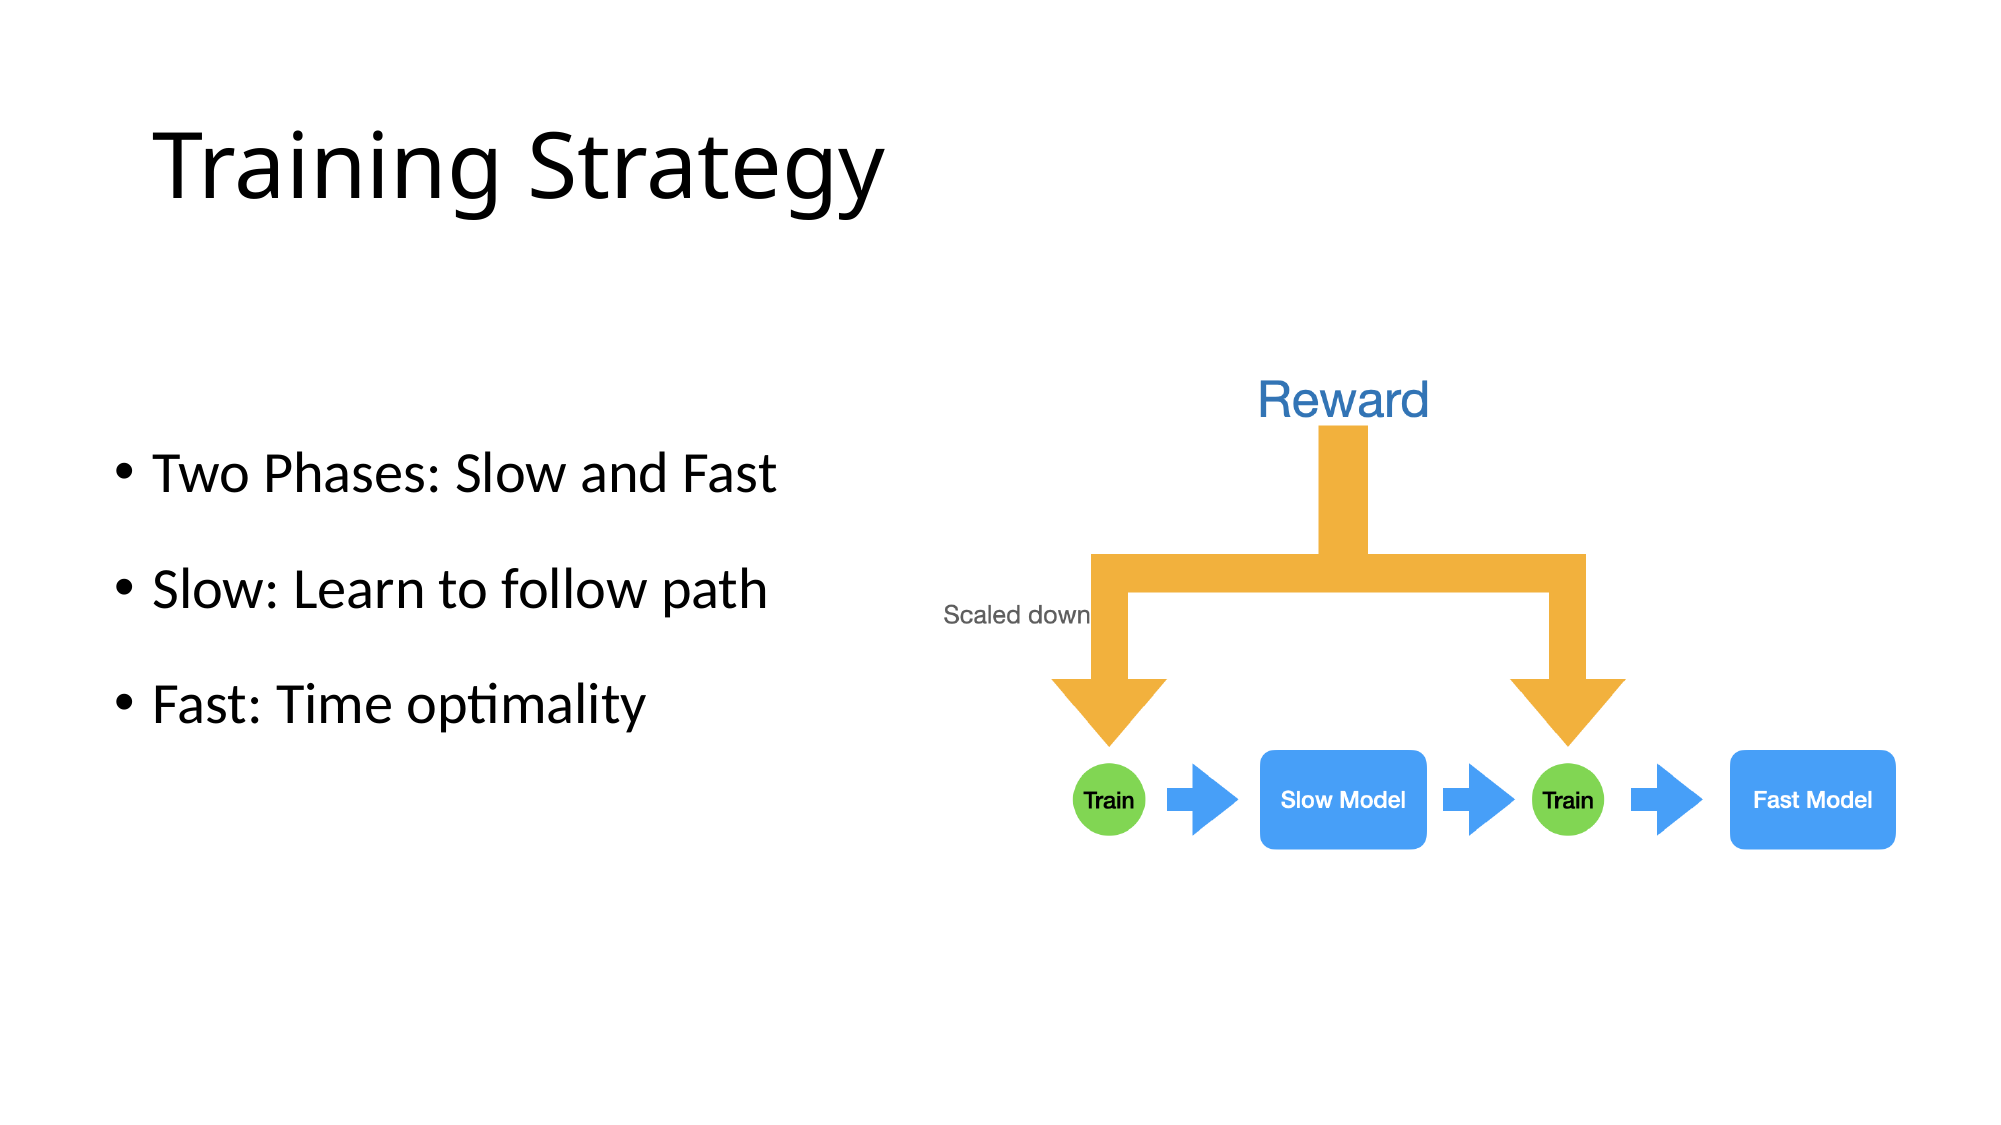

# Training Strategy
Two Phases: Slow and Fast
Slow: Learn to follow path
Fast: Time optimality